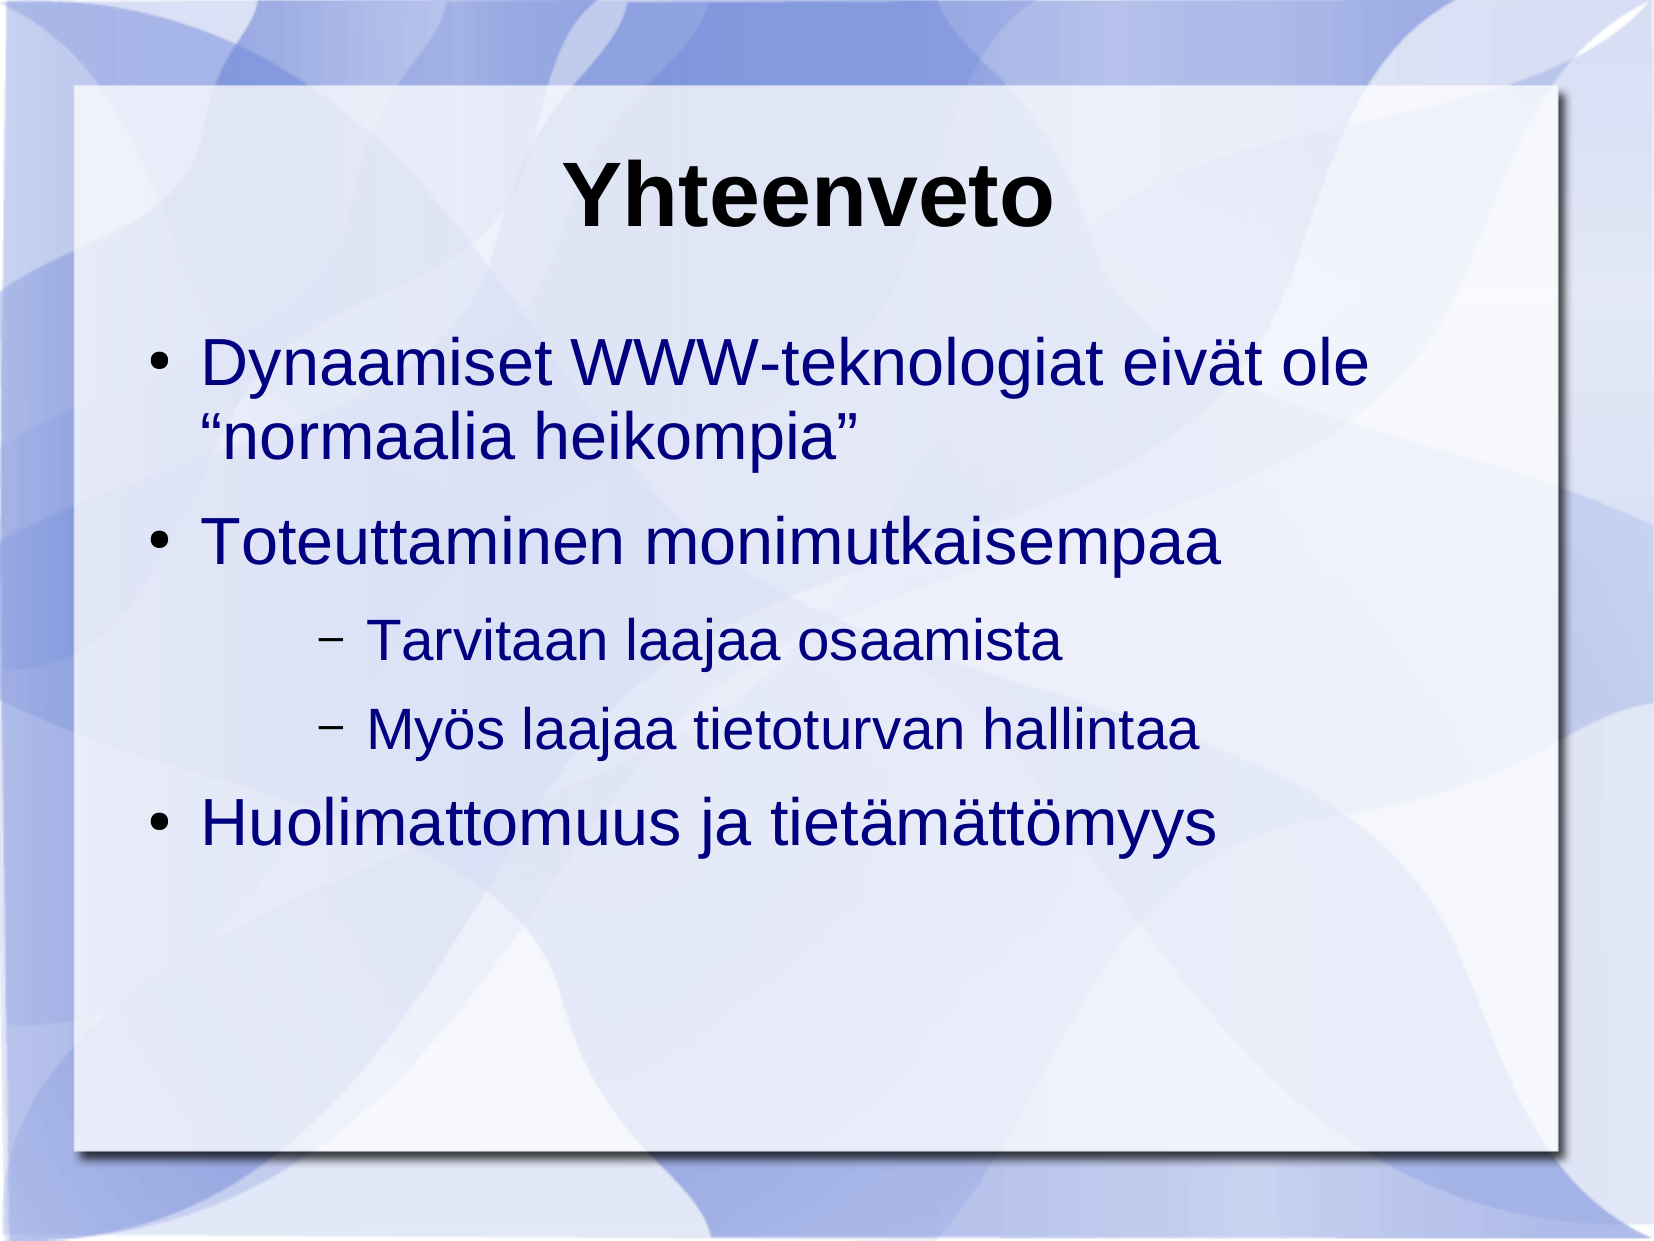

# Yhteenveto
Dynaamiset WWW-teknologiat eivät ole “normaalia heikompia”
Toteuttaminen monimutkaisempaa
Tarvitaan laajaa osaamista
Myös laajaa tietoturvan hallintaa
Huolimattomuus ja tietämättömyys